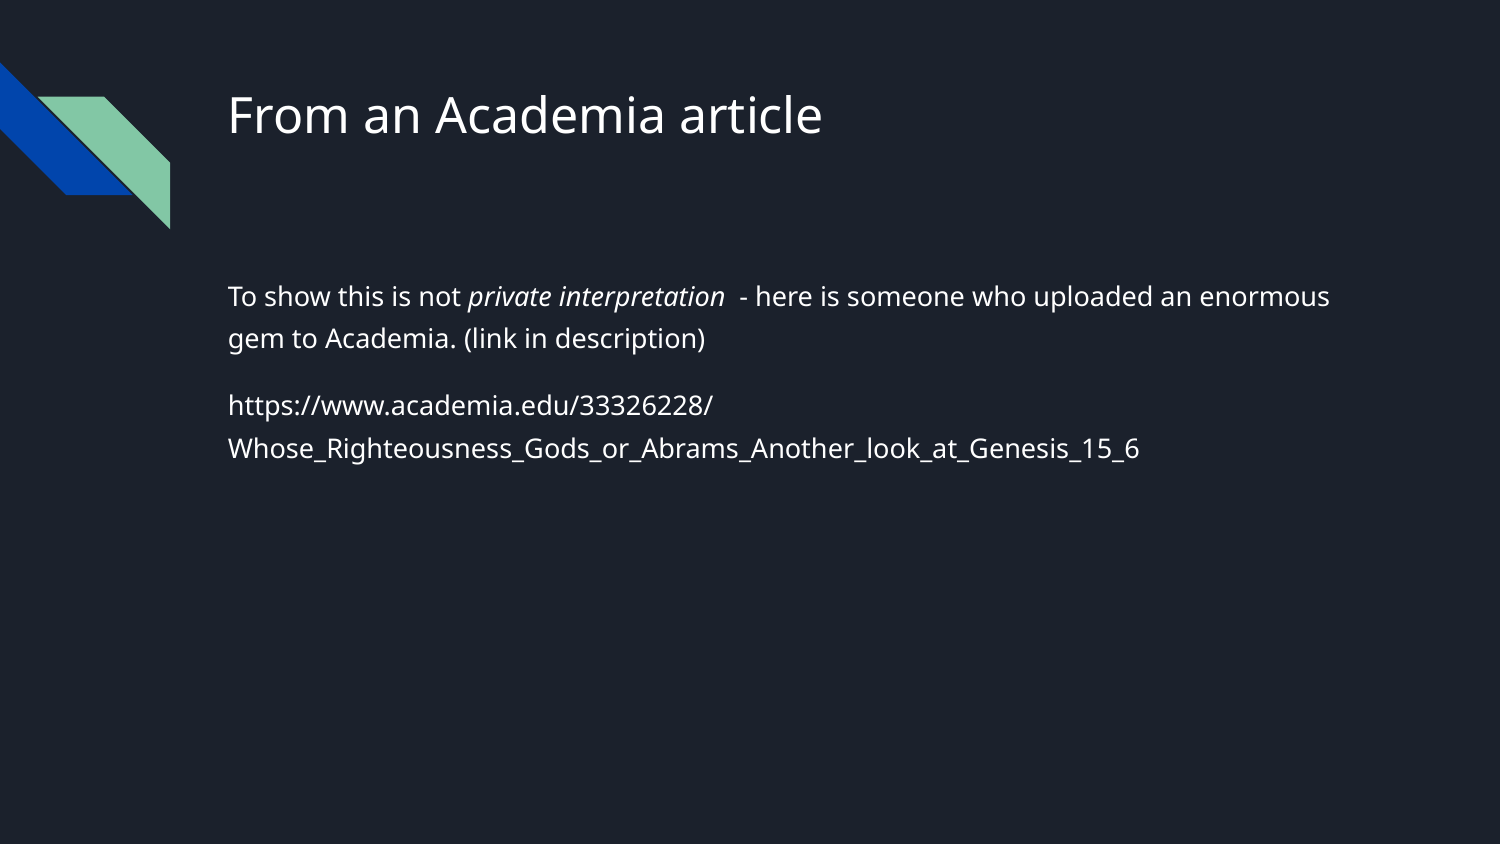

# From an Academia article
To show this is not private interpretation - here is someone who uploaded an enormous gem to Academia. (link in description)
https://www.academia.edu/33326228/Whose_Righteousness_Gods_or_Abrams_Another_look_at_Genesis_15_6